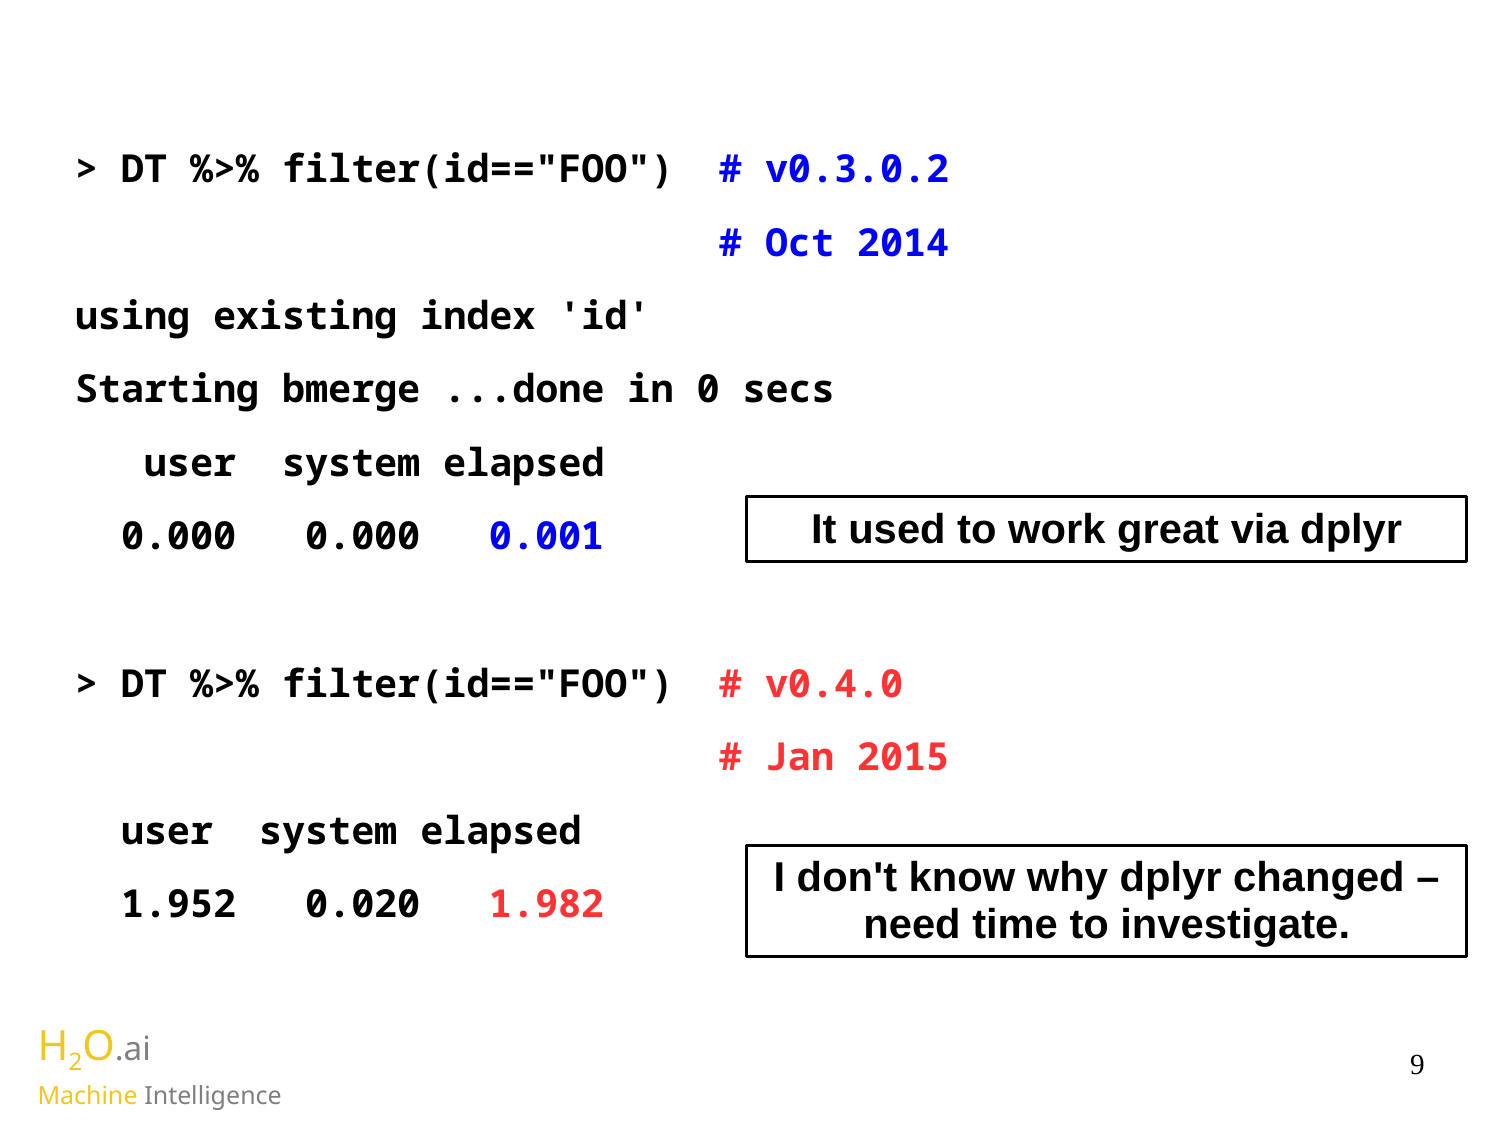

# > DT %>% filter(id=="FOO") # v0.3.0.2
 # Oct 2014
using existing index 'id'
Starting bmerge ...done in 0 secs
 user system elapsed
 0.000 0.000 0.001
> DT %>% filter(id=="FOO") # v0.4.0
 # Jan 2015
 user system elapsed
 1.952 0.020 1.982
It used to work great via dplyr
I don't know why dplyr changed – need time to investigate.
9